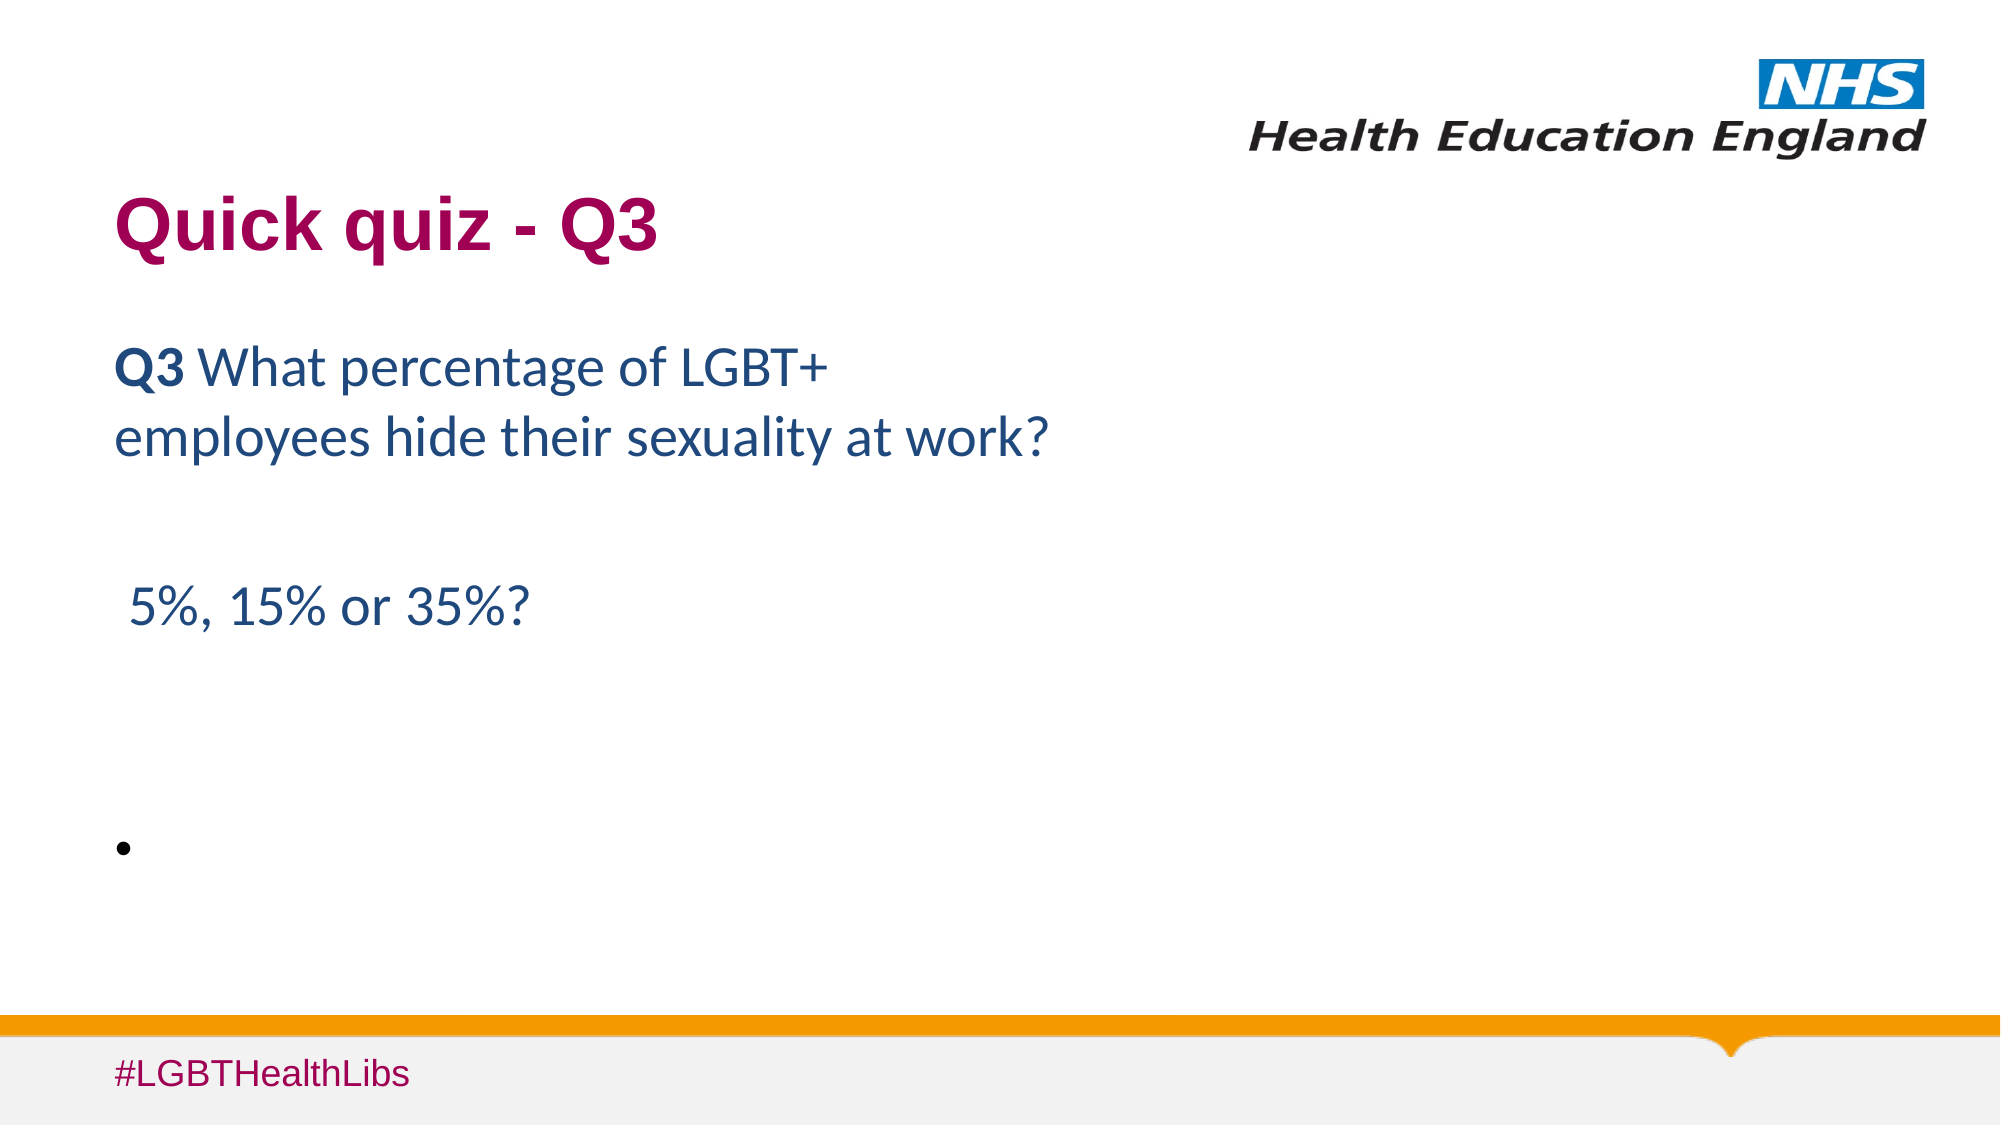

# Quick quiz - Q3
Q3 What percentage of LGBT+ employees hide their sexuality at work?
 5%, 15% or 35%?
#LGBTHealthLibs